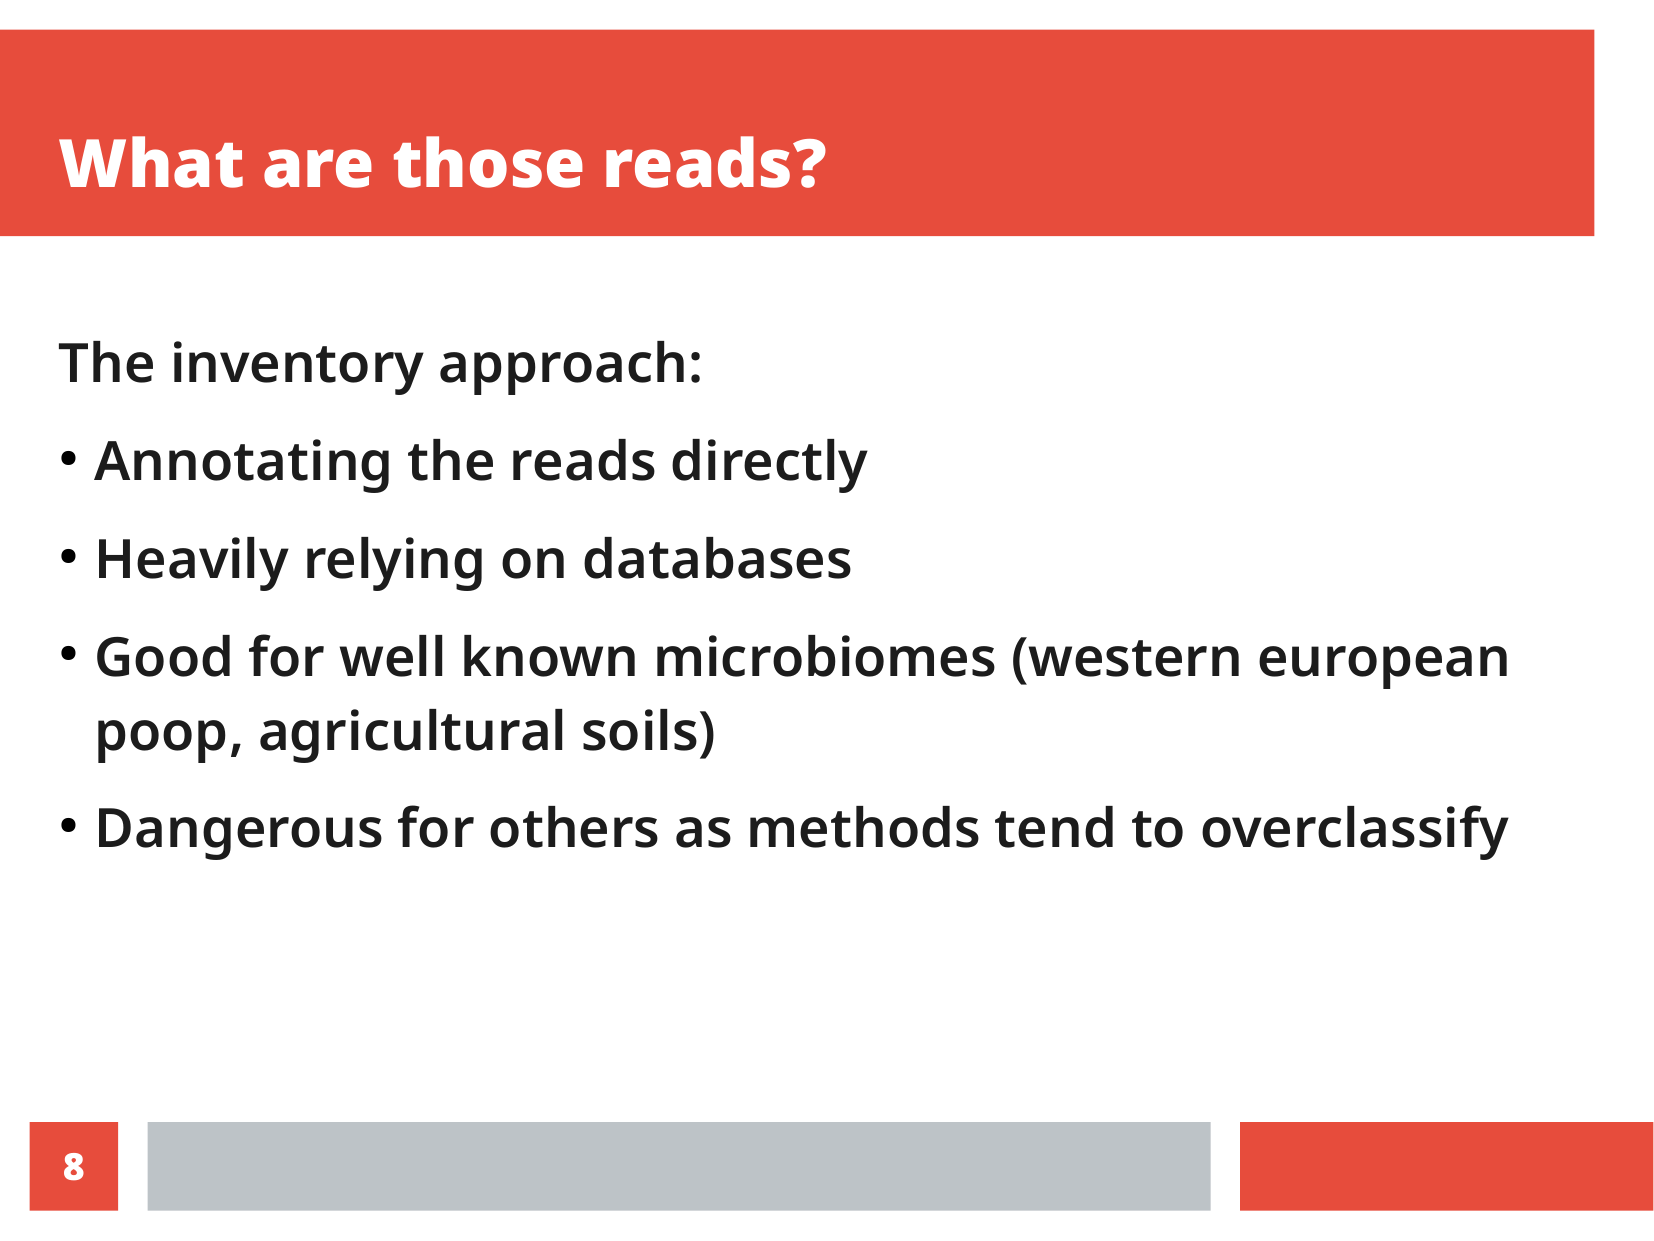

# What are those reads?
The inventory approach:
Annotating the reads directly
Heavily relying on databases
Good for well known microbiomes (western european poop, agricultural soils)
Dangerous for others as methods tend to overclassify
8